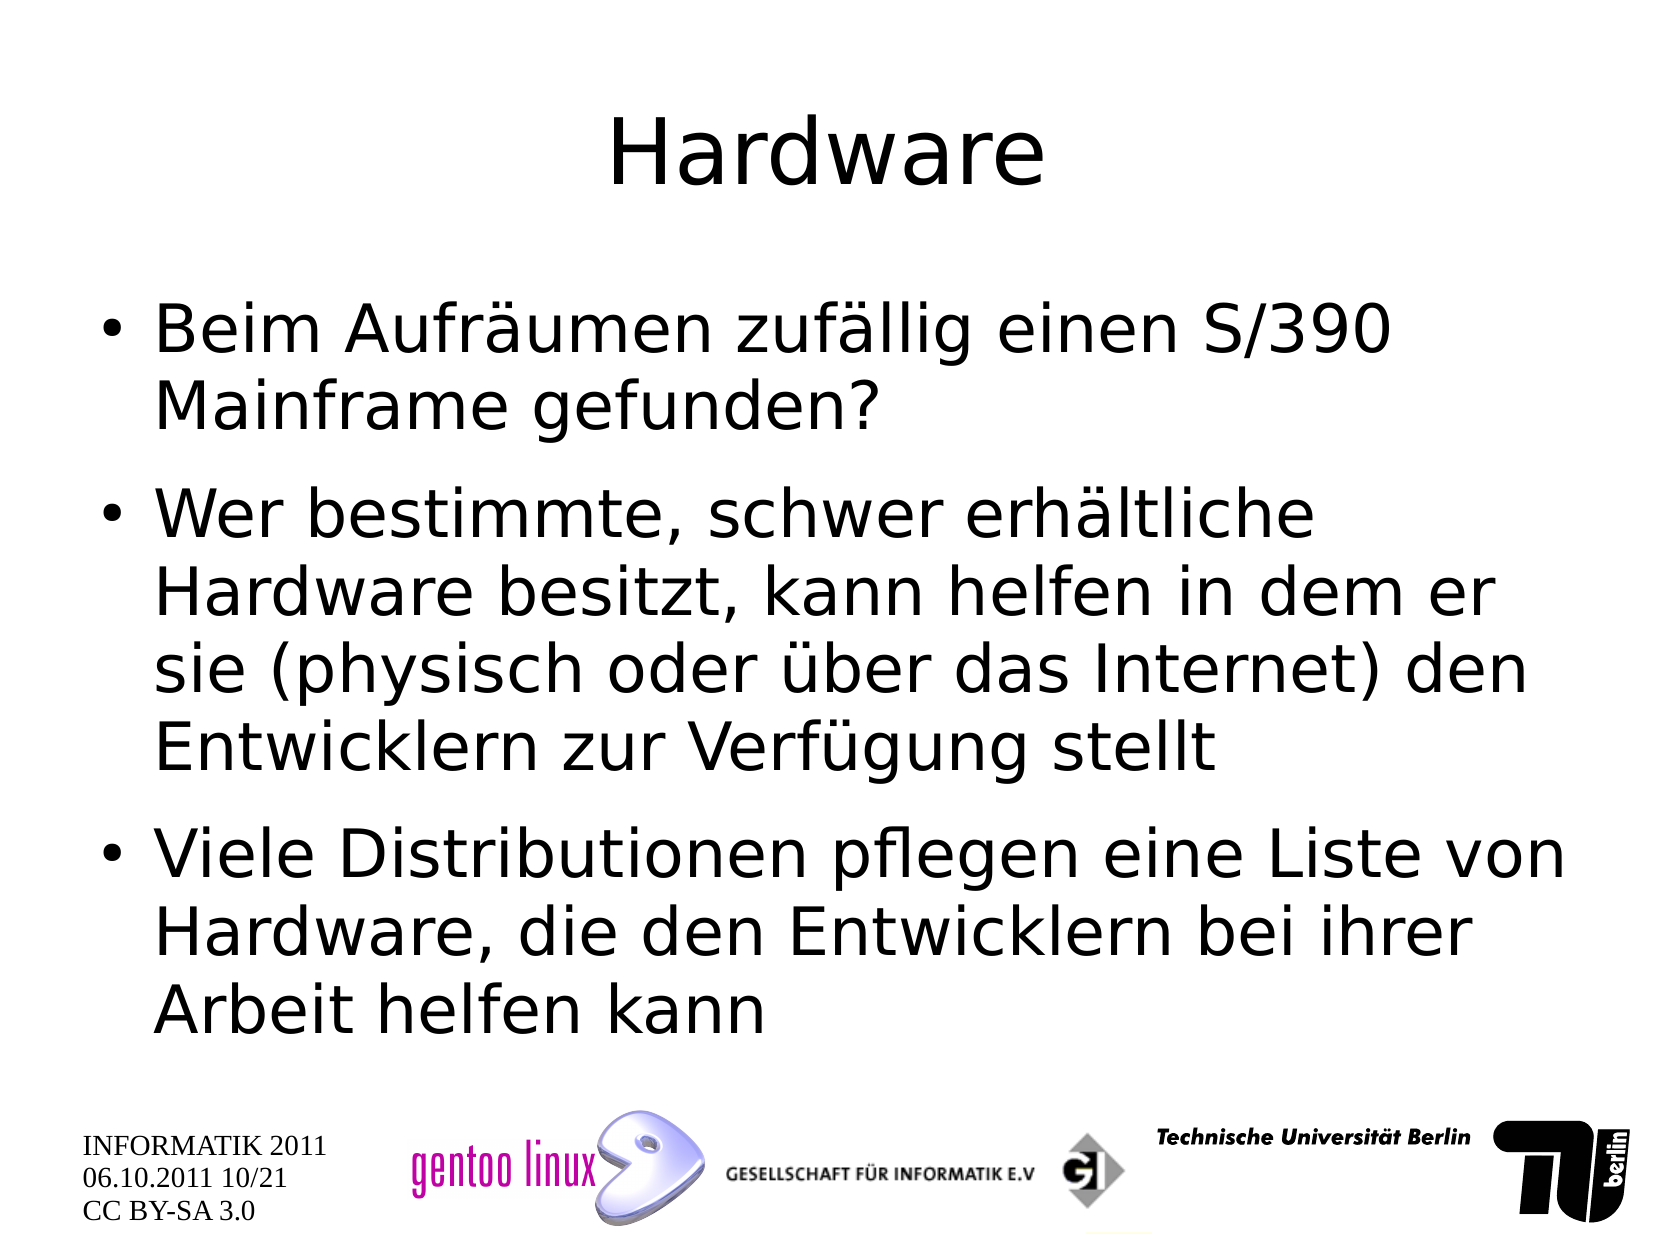

# Hardware
Beim Aufräumen zufällig einen S/390 Mainframe gefunden?
Wer bestimmte, schwer erhältliche Hardware besitzt, kann helfen in dem er sie (physisch oder über das Internet) den Entwicklern zur Verfügung stellt
Viele Distributionen pflegen eine Liste von Hardware, die den Entwicklern bei ihrer Arbeit helfen kann